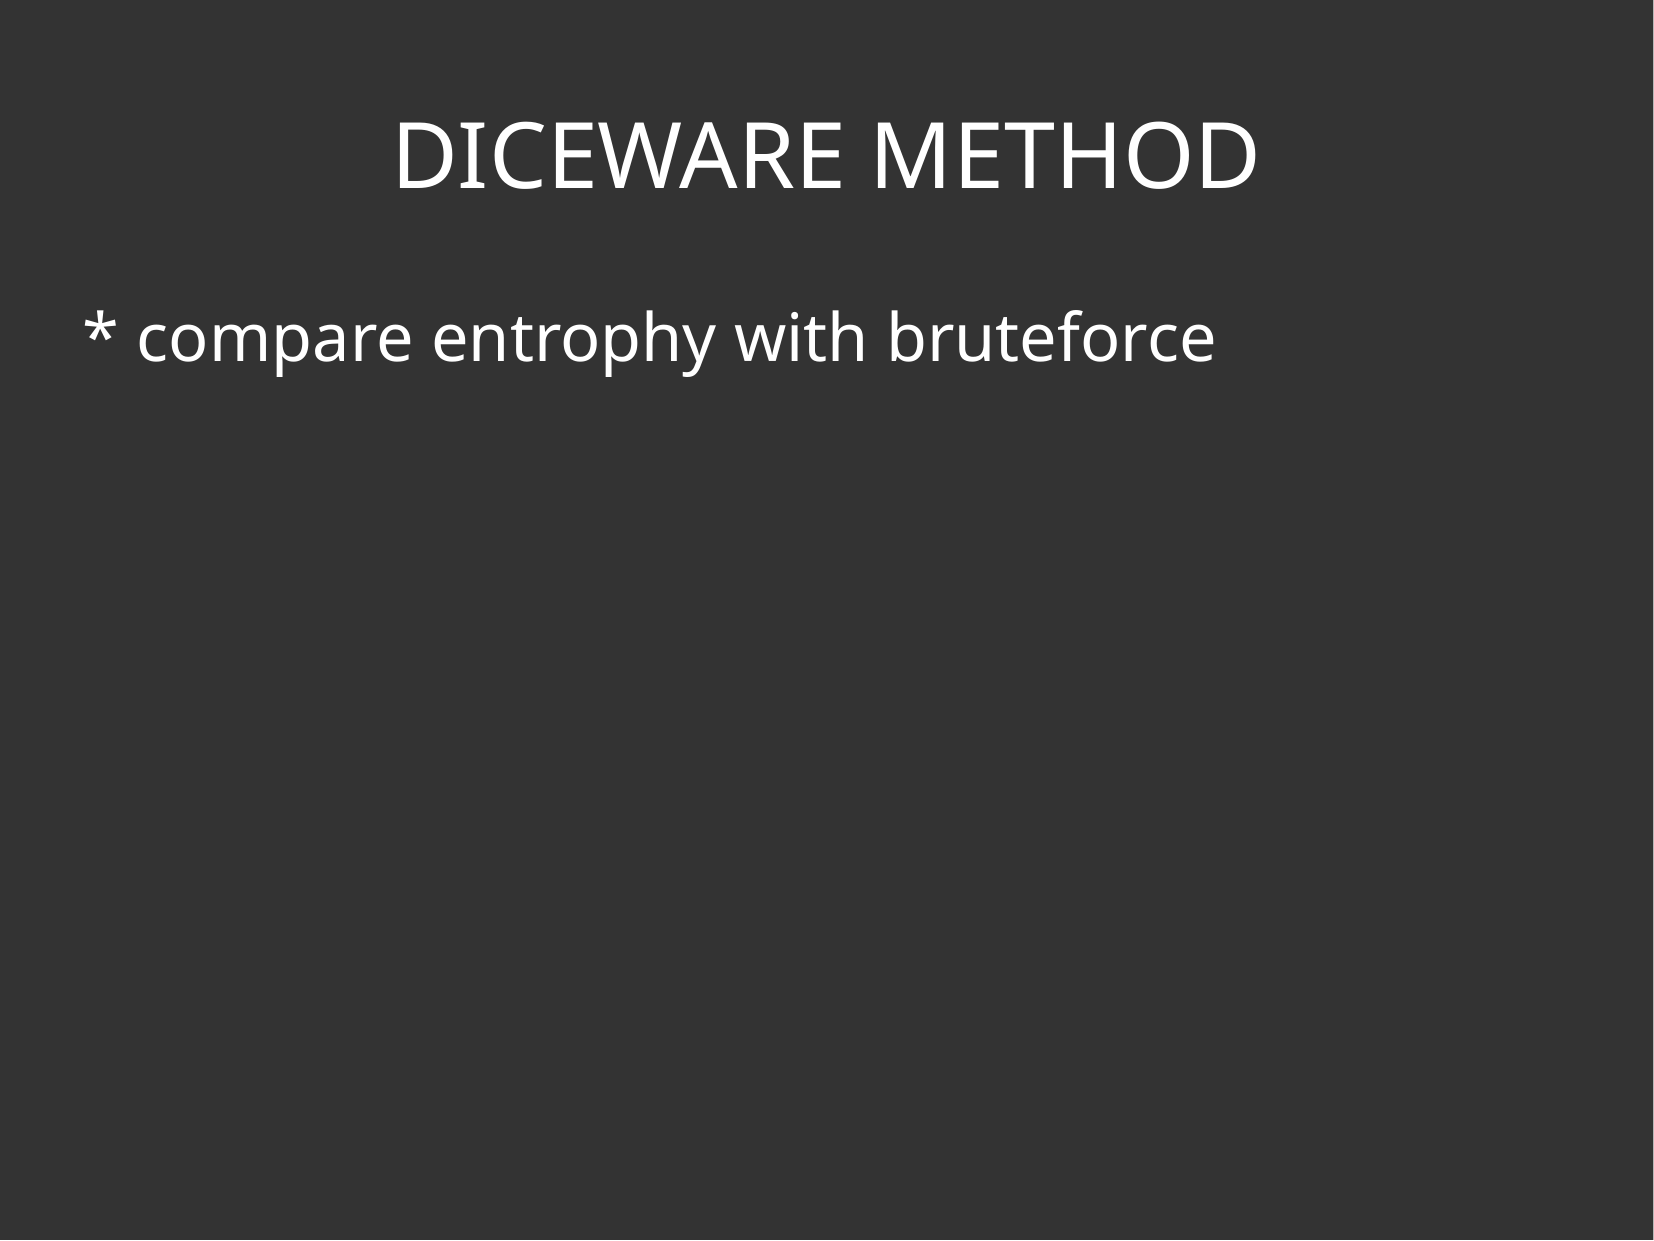

# DICEWARE METHOD
* compare entrophy with bruteforce